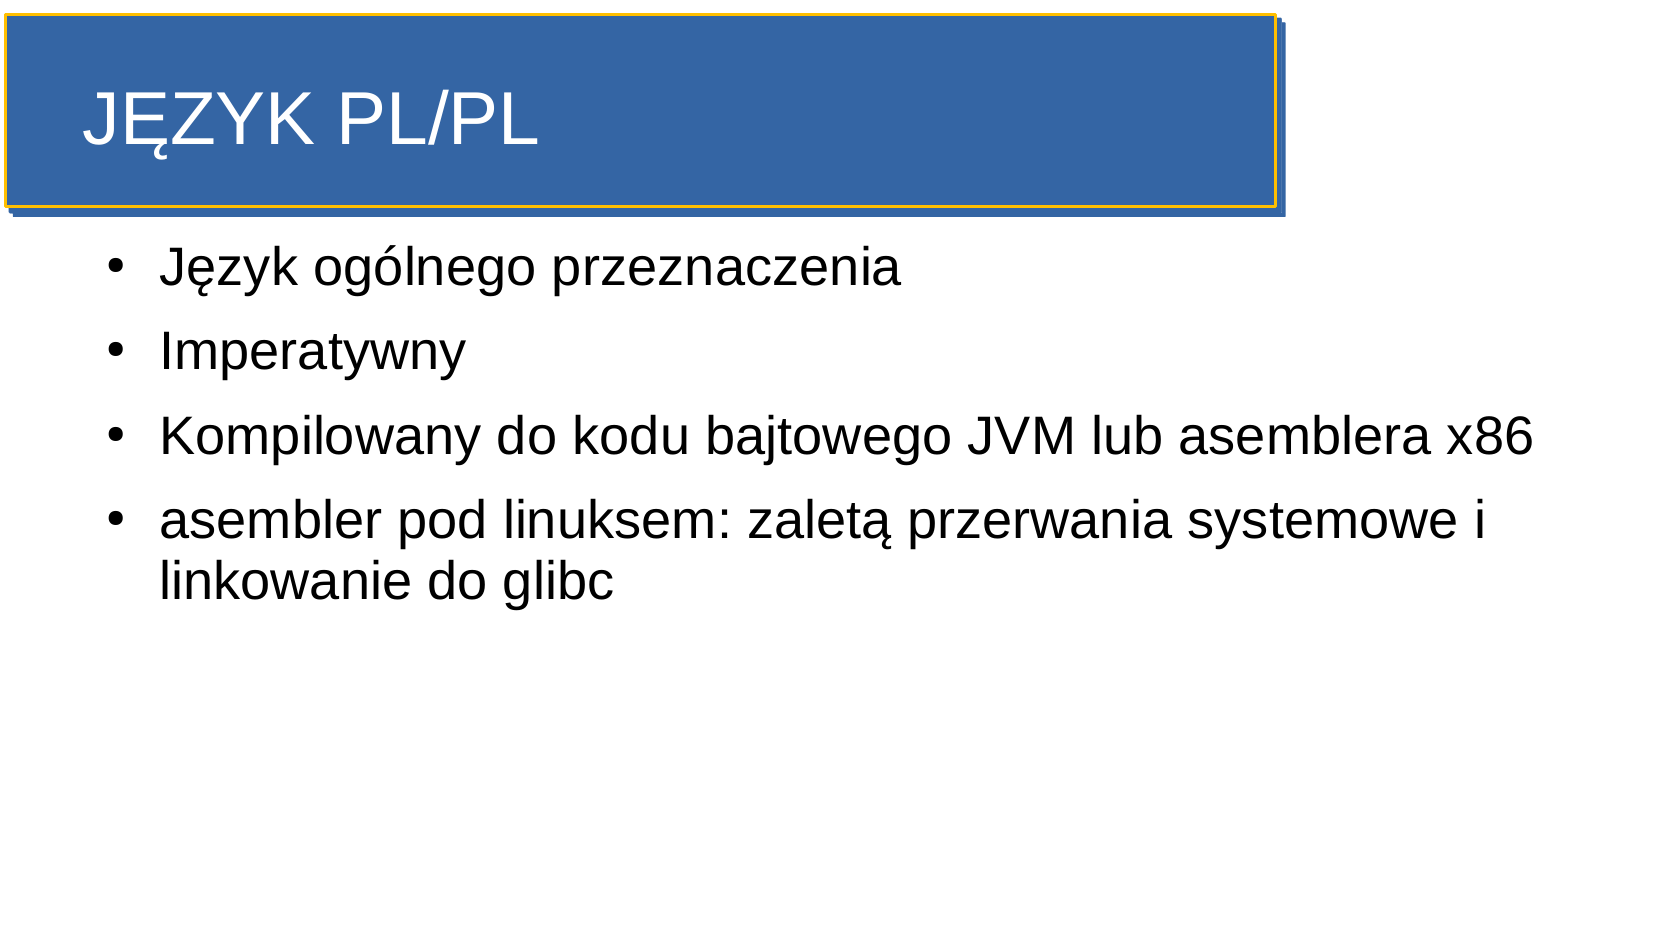

# JĘZYK PL/PL
Język ogólnego przeznaczenia
Imperatywny
Kompilowany do kodu bajtowego JVM lub asemblera x86
asembler pod linuksem: zaletą przerwania systemowe i linkowanie do glibc